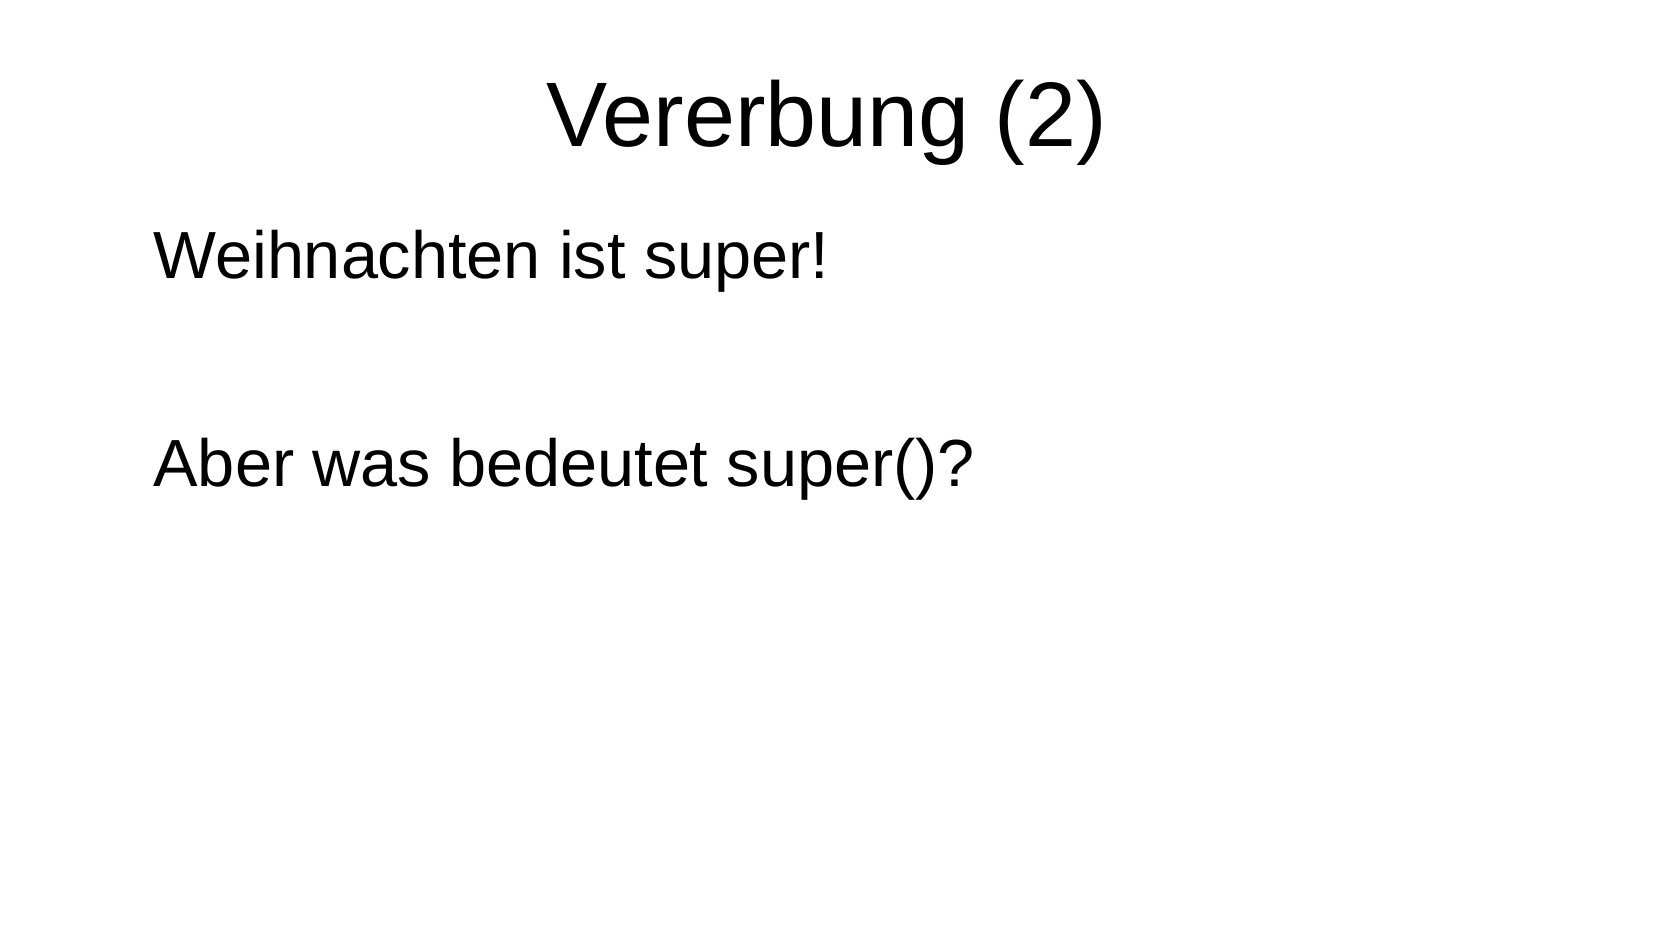

# Vererbung (2)
Weihnachten ist super!
Aber was bedeutet super()?